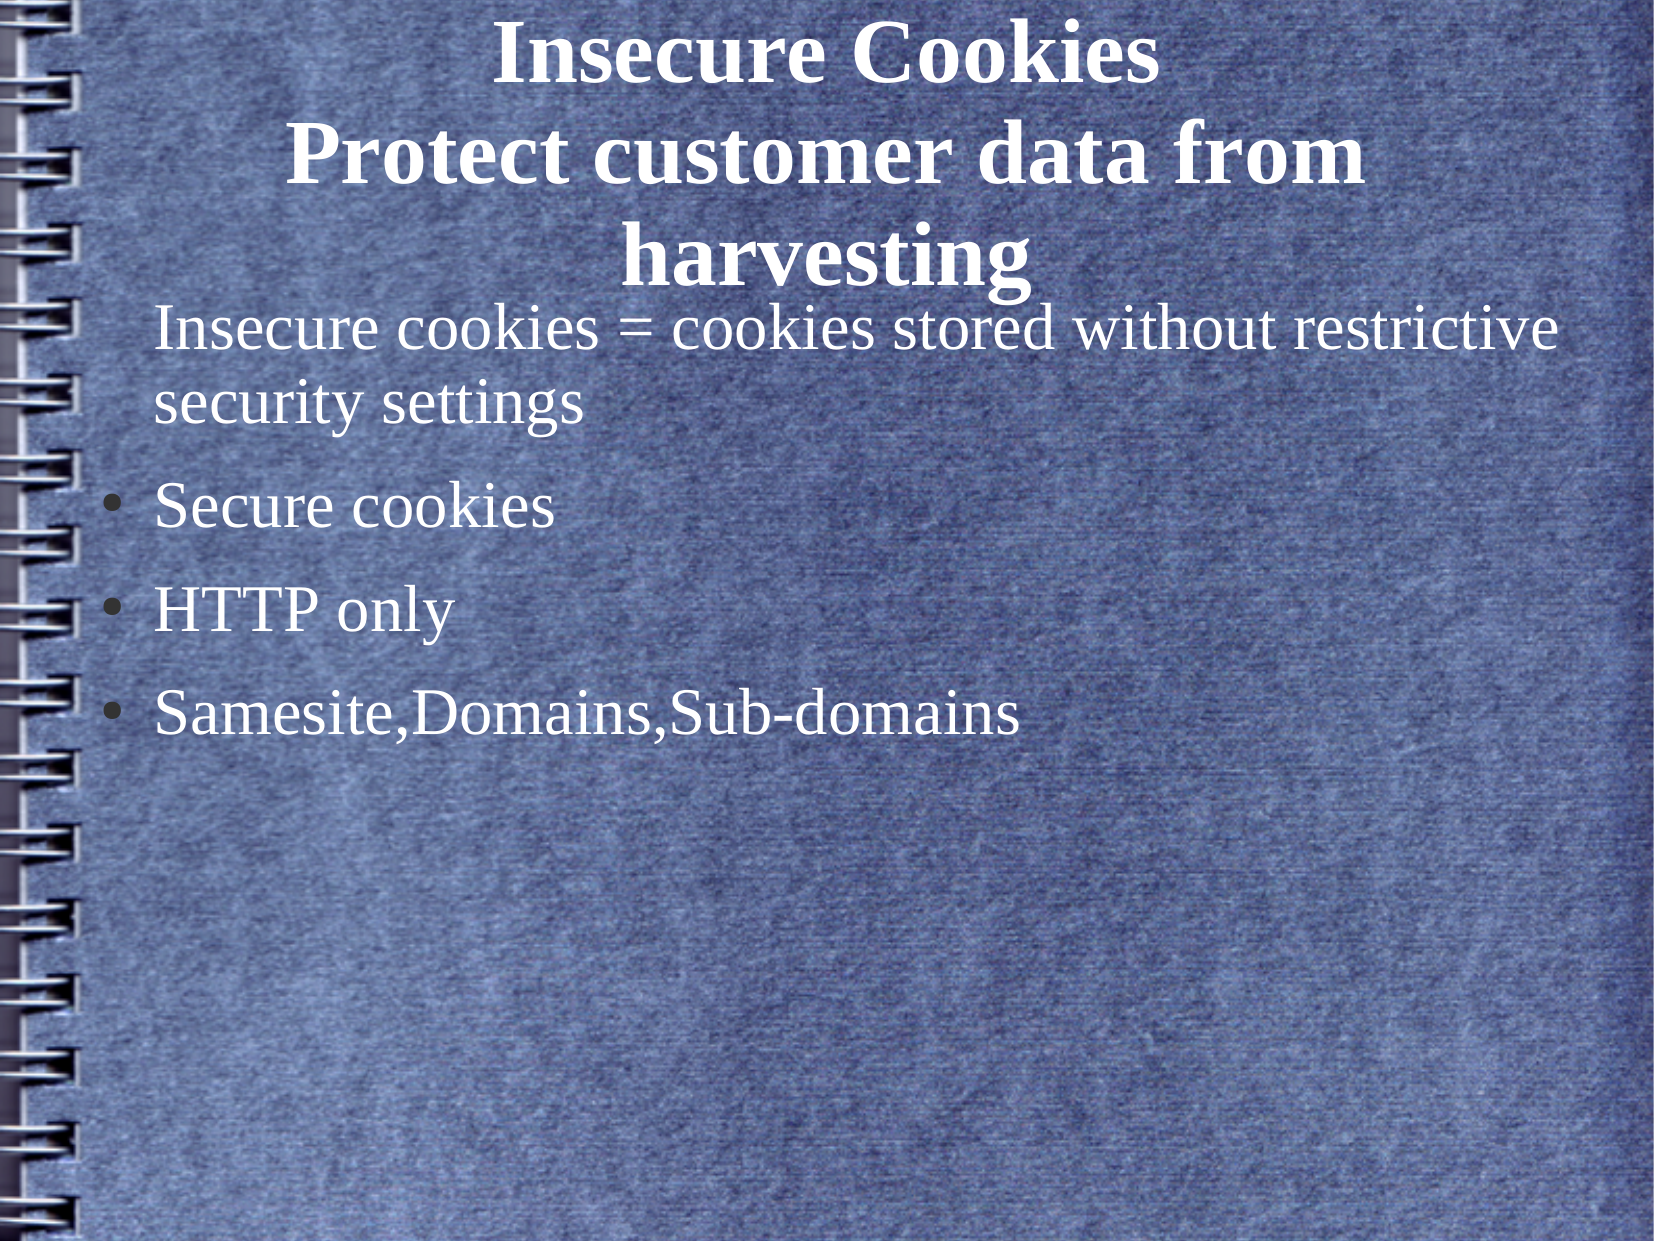

# Insecure Cookies Protect customer data from harvesting
Insecure cookies = cookies stored without restrictive security settings
Secure cookies
HTTP only
Samesite,Domains,Sub-domains